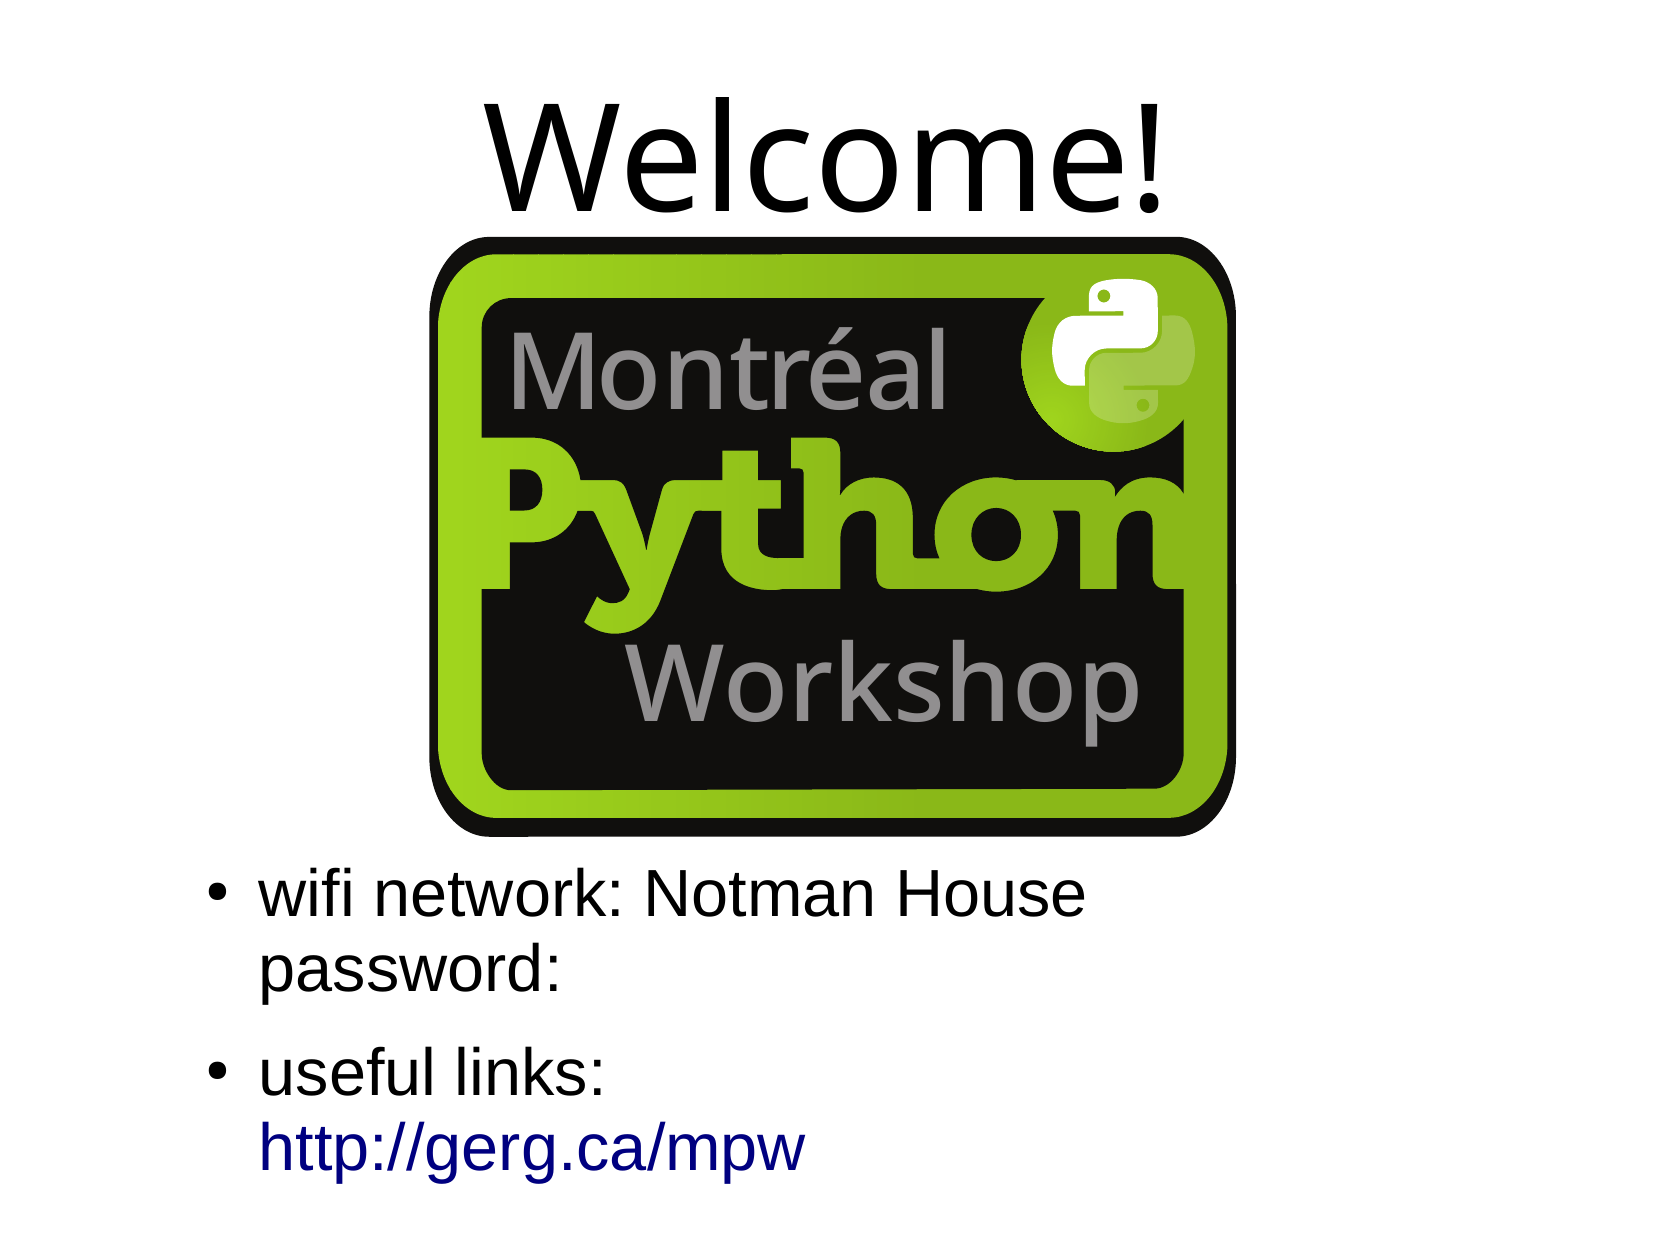

# Welcome!
wifi network: Notman House
password:
useful links:
http://gerg.ca/mpw